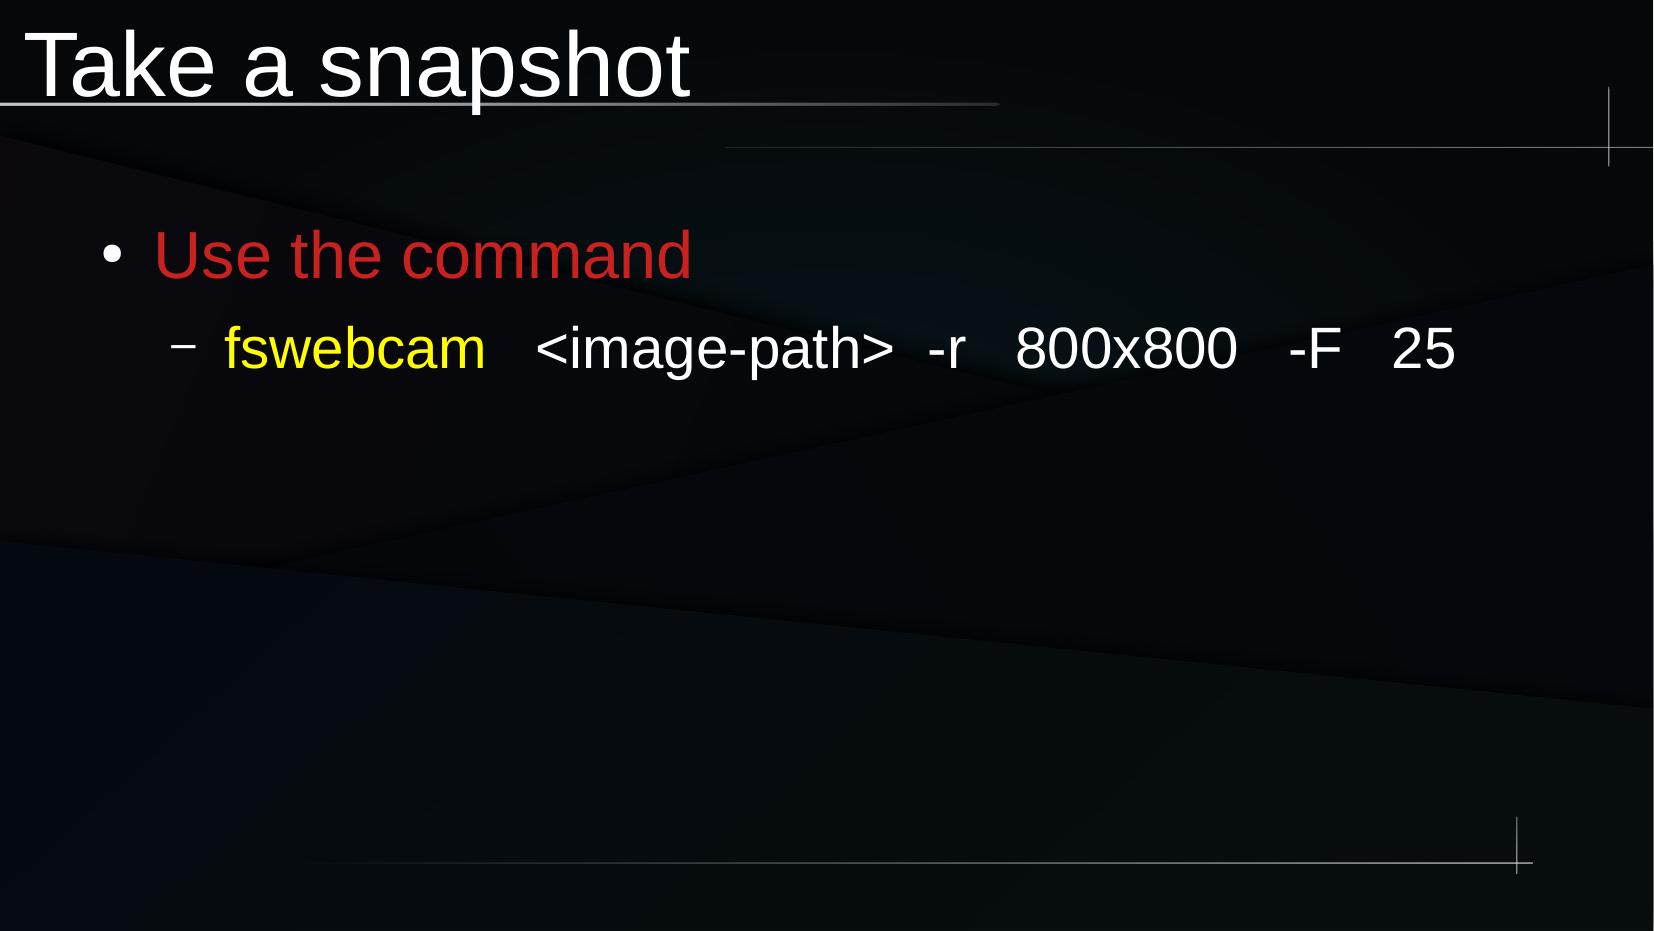

# Take a snapshot
Use the command
fswebcam <image-path> -r 800x800 -F 25